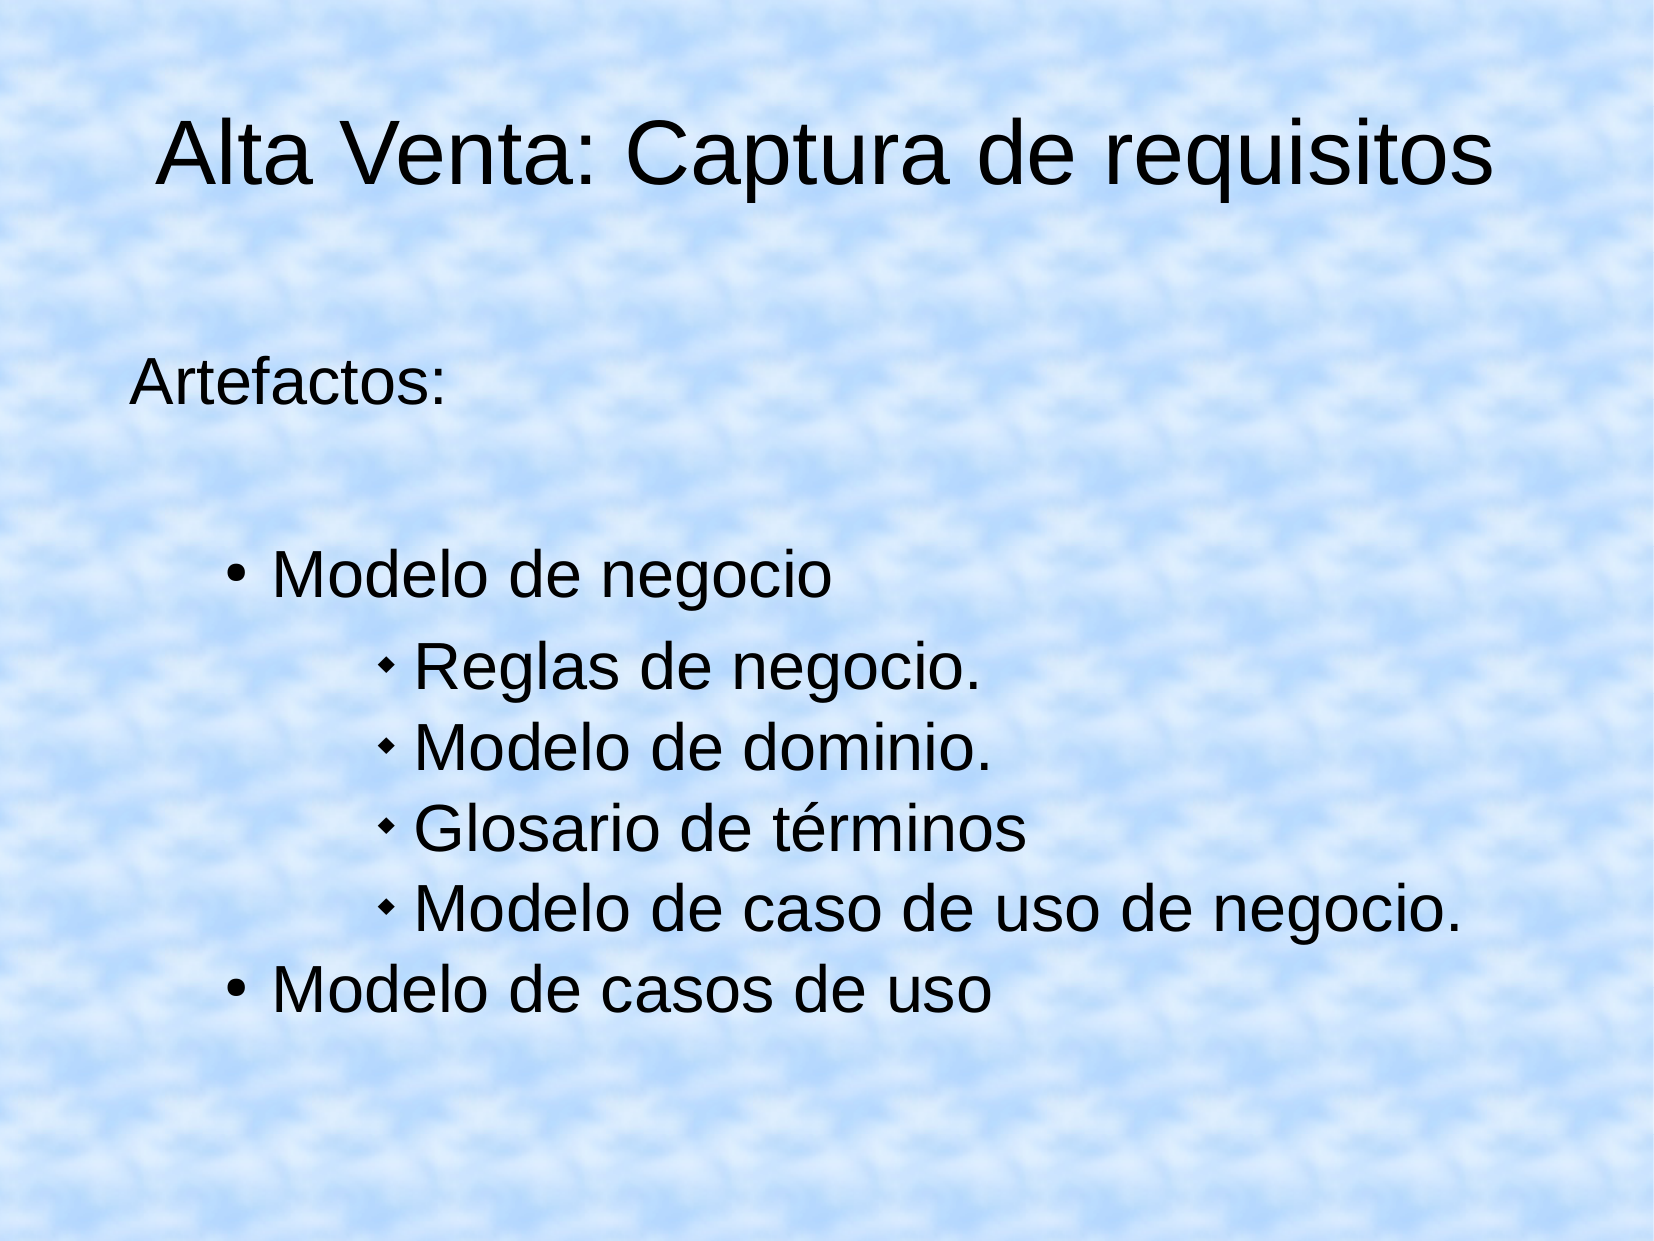

# Alta Venta: Captura de requisitos
Artefactos:
Modelo de negocio
Reglas de negocio.
Modelo de dominio.
Glosario de términos
Modelo de caso de uso de negocio.
Modelo de casos de uso